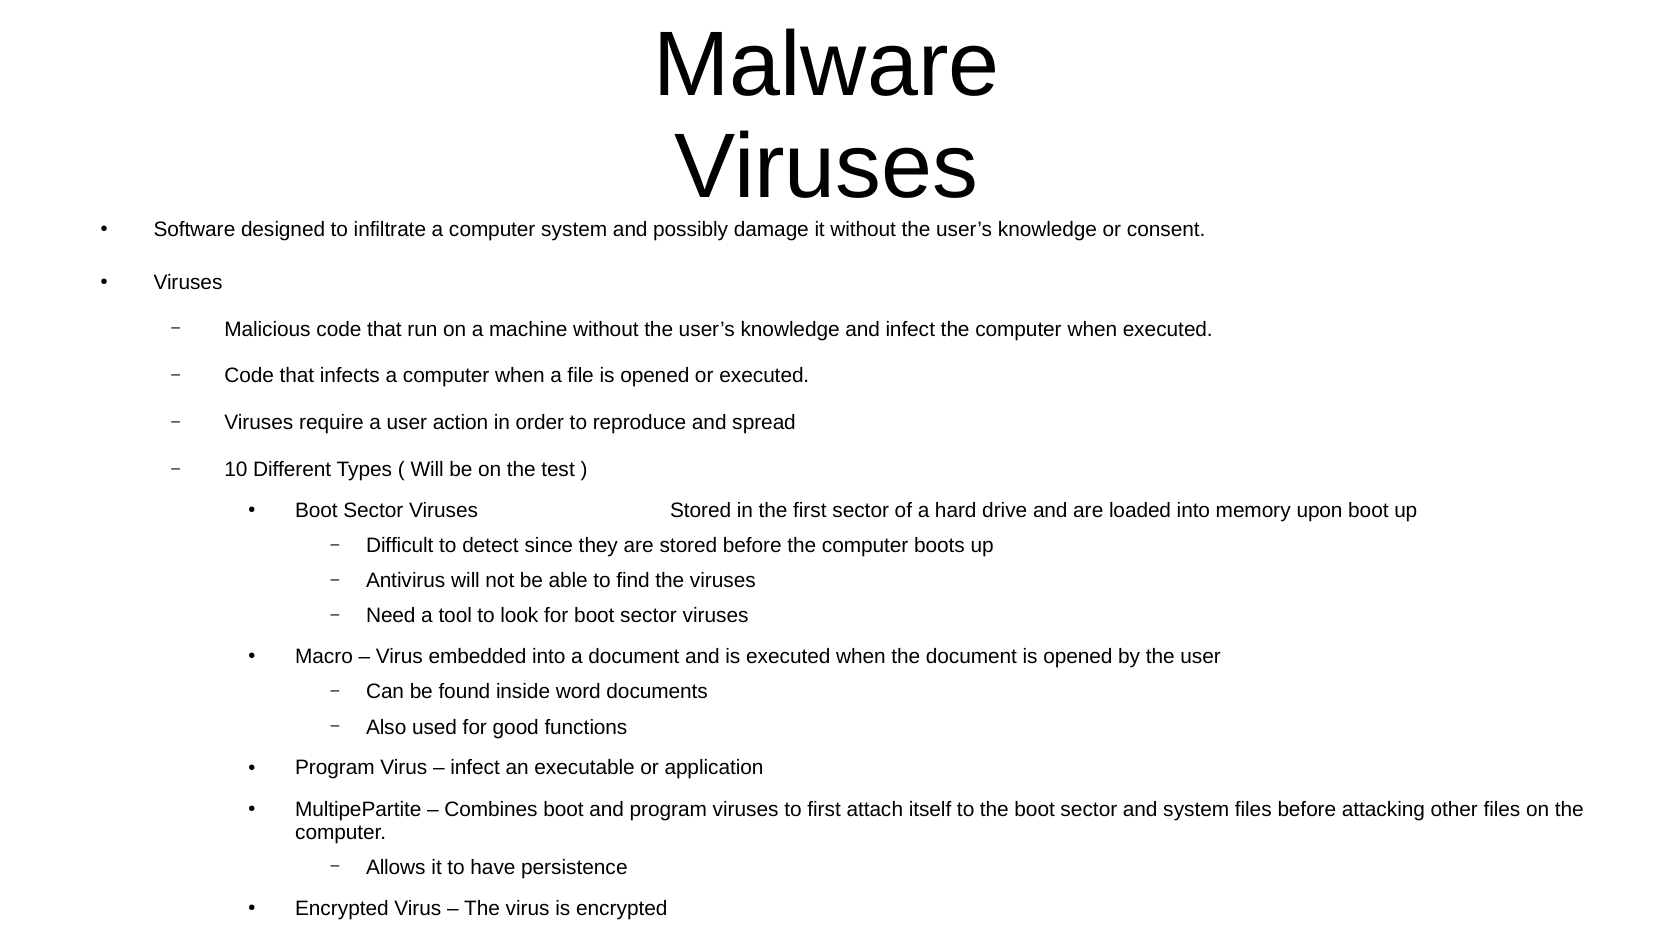

# Malware Viruses
Software designed to infiltrate a computer system and possibly damage it without the user’s knowledge or consent.
Viruses
Malicious code that run on a machine without the user’s knowledge and infect the computer when executed.
Code that infects a computer when a file is opened or executed.
Viruses require a user action in order to reproduce and spread
10 Different Types ( Will be on the test )
Boot Sector Viruses			Stored in the first sector of a hard drive and are loaded into memory upon boot up
Difficult to detect since they are stored before the computer boots up
Antivirus will not be able to find the viruses
Need a tool to look for boot sector viruses
Macro – Virus embedded into a document and is executed when the document is opened by the user
Can be found inside word documents
Also used for good functions
Program Virus – infect an executable or application
MultipePartite – Combines boot and program viruses to first attach itself to the boot sector and system files before attacking other files on the computer.
Allows it to have persistence
Encrypted Virus – The virus is encrypted